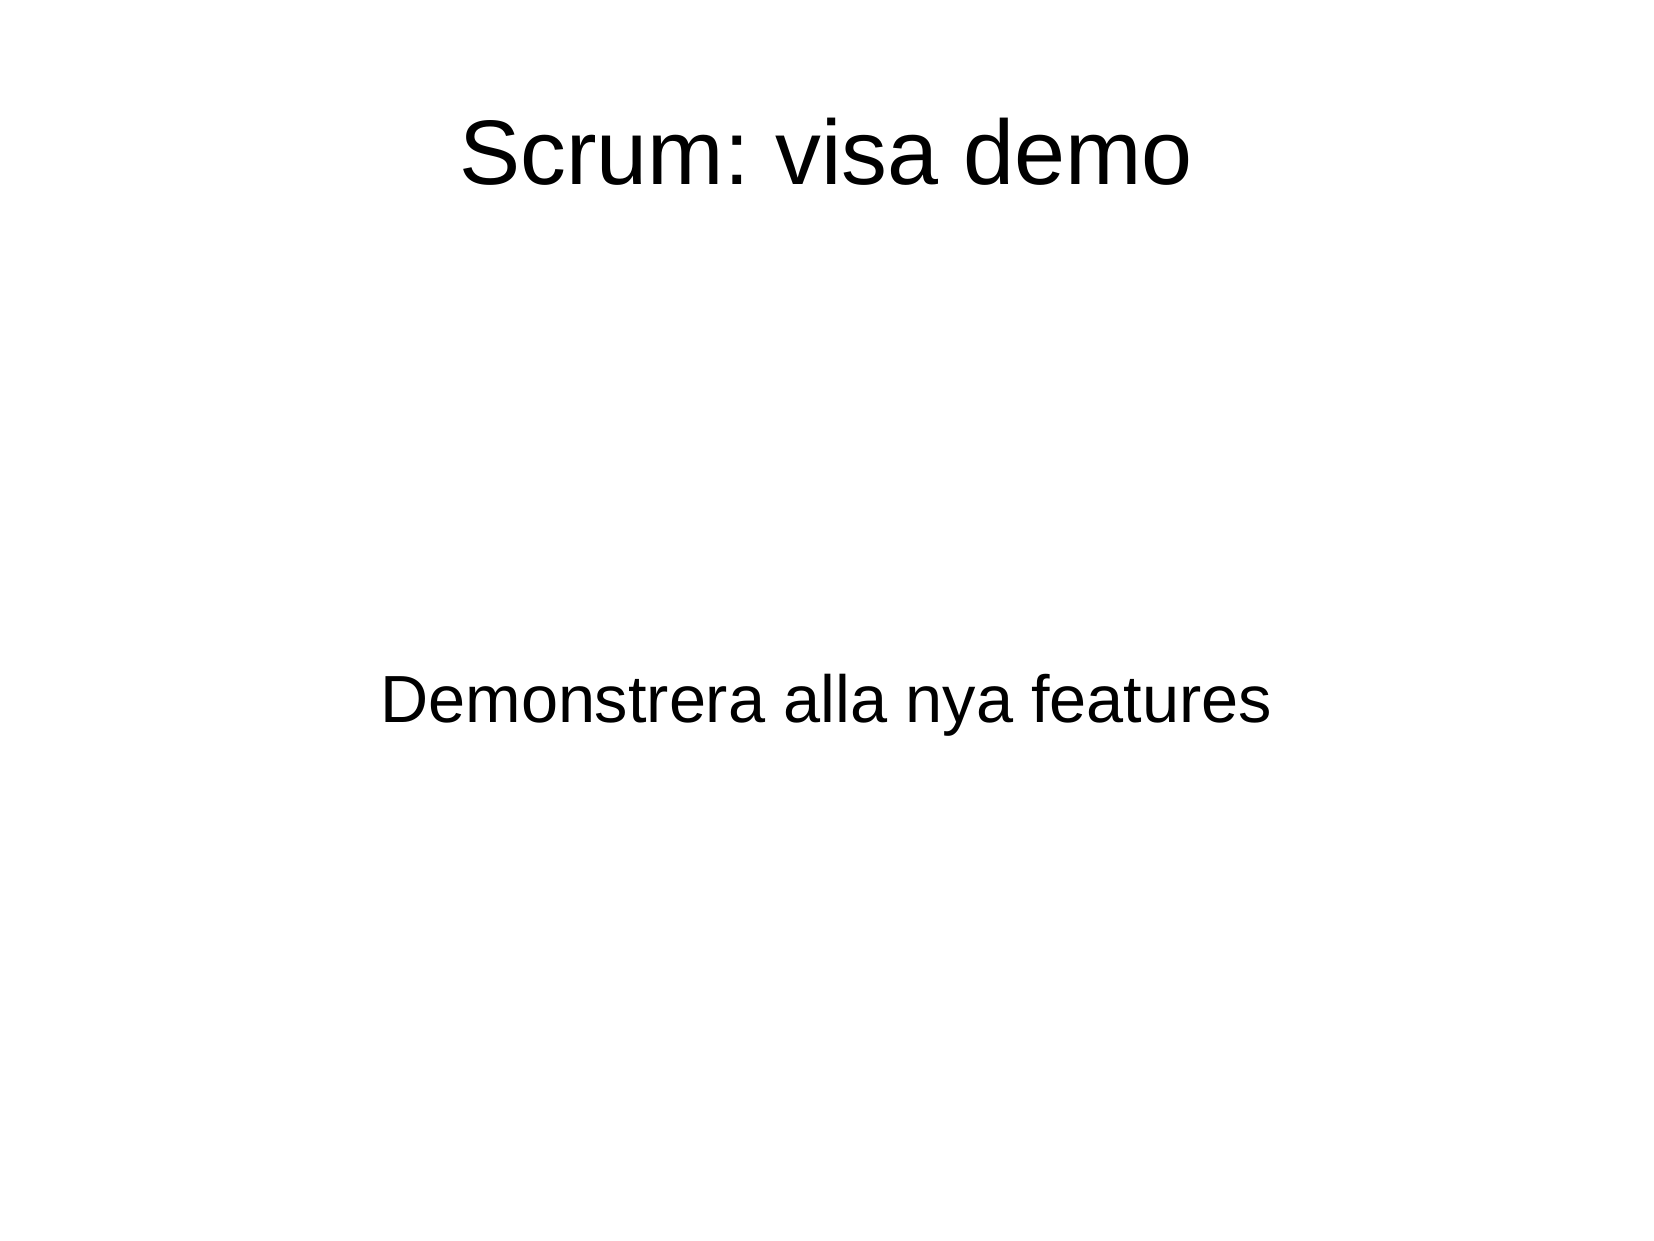

# Scrum: visa demo
Demonstrera alla nya features